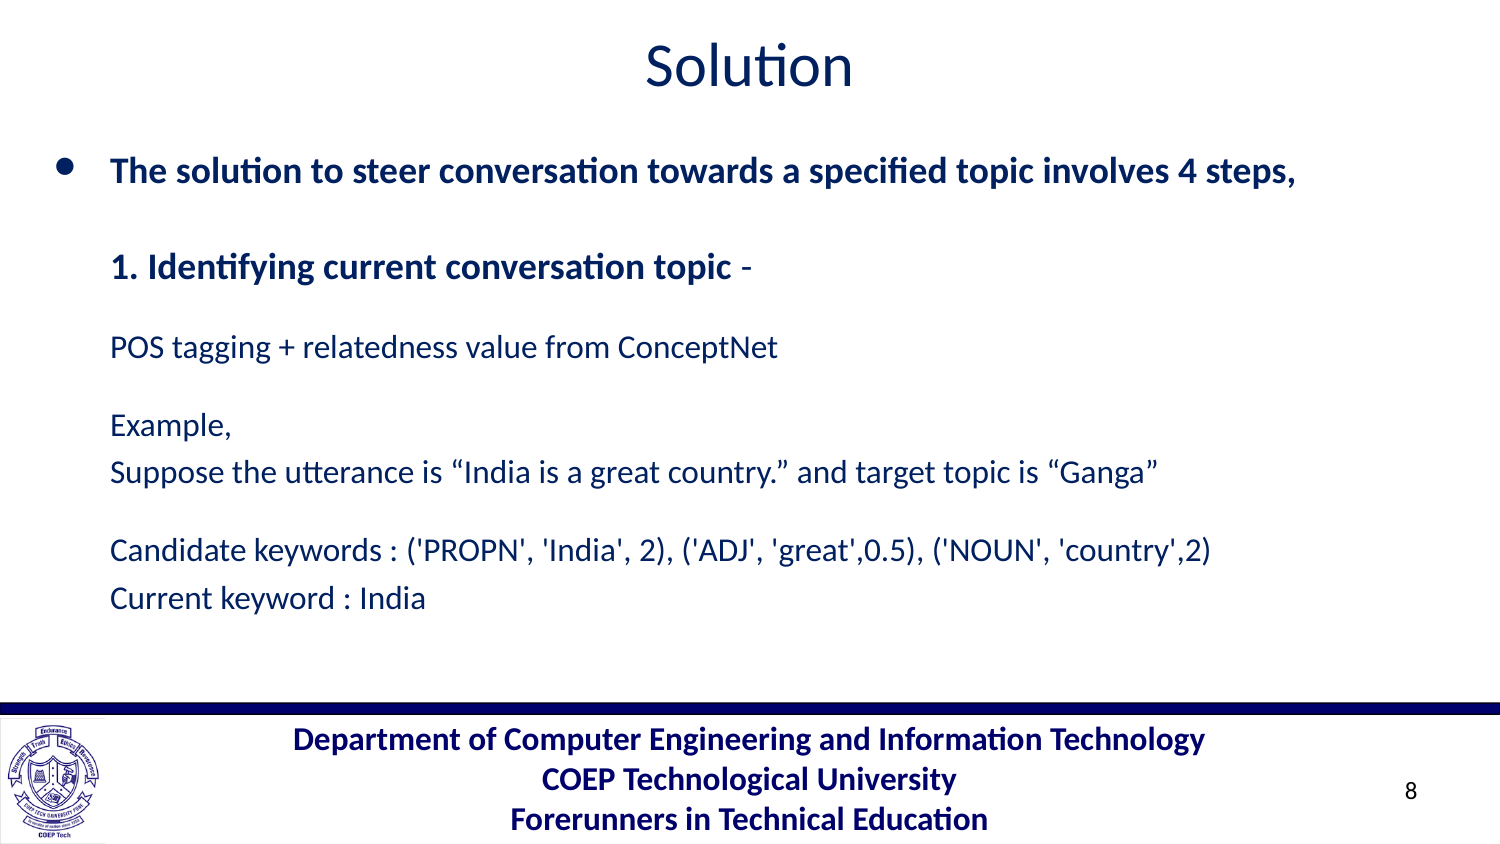

Solution
The solution to steer conversation towards a specified topic involves 4 steps,
1. Identifying current conversation topic -
POS tagging + relatedness value from ConceptNet
Example,
Suppose the utterance is “India is a great country.” and target topic is “Ganga”
Candidate keywords : ('PROPN', 'India', 2), ('ADJ', 'great',0.5), ('NOUN', 'country',2)
Current keyword : India
Department of Computer Engineering and Information Technology
COEP Technological University
Forerunners in Technical Education
8